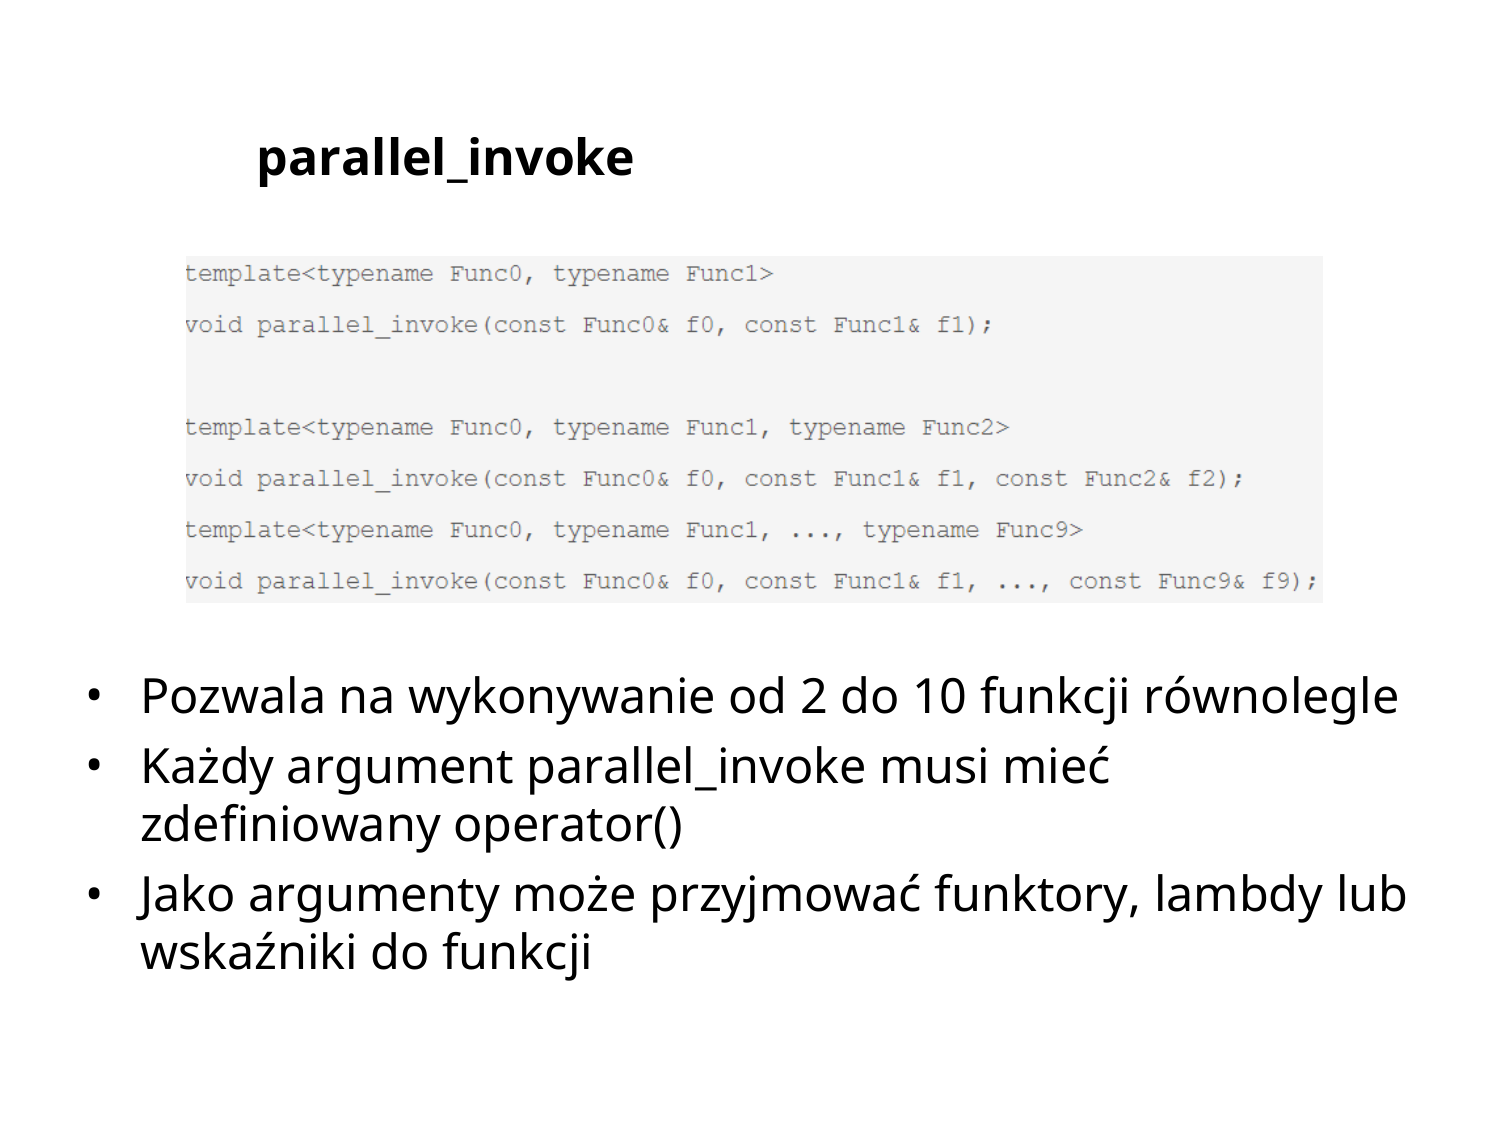

# parallel_invoke
Pozwala na wykonywanie od 2 do 10 funkcji równolegle
Każdy argument parallel_invoke musi mieć zdefiniowany operator()
Jako argumenty może przyjmować funktory, lambdy lub wskaźniki do funkcji